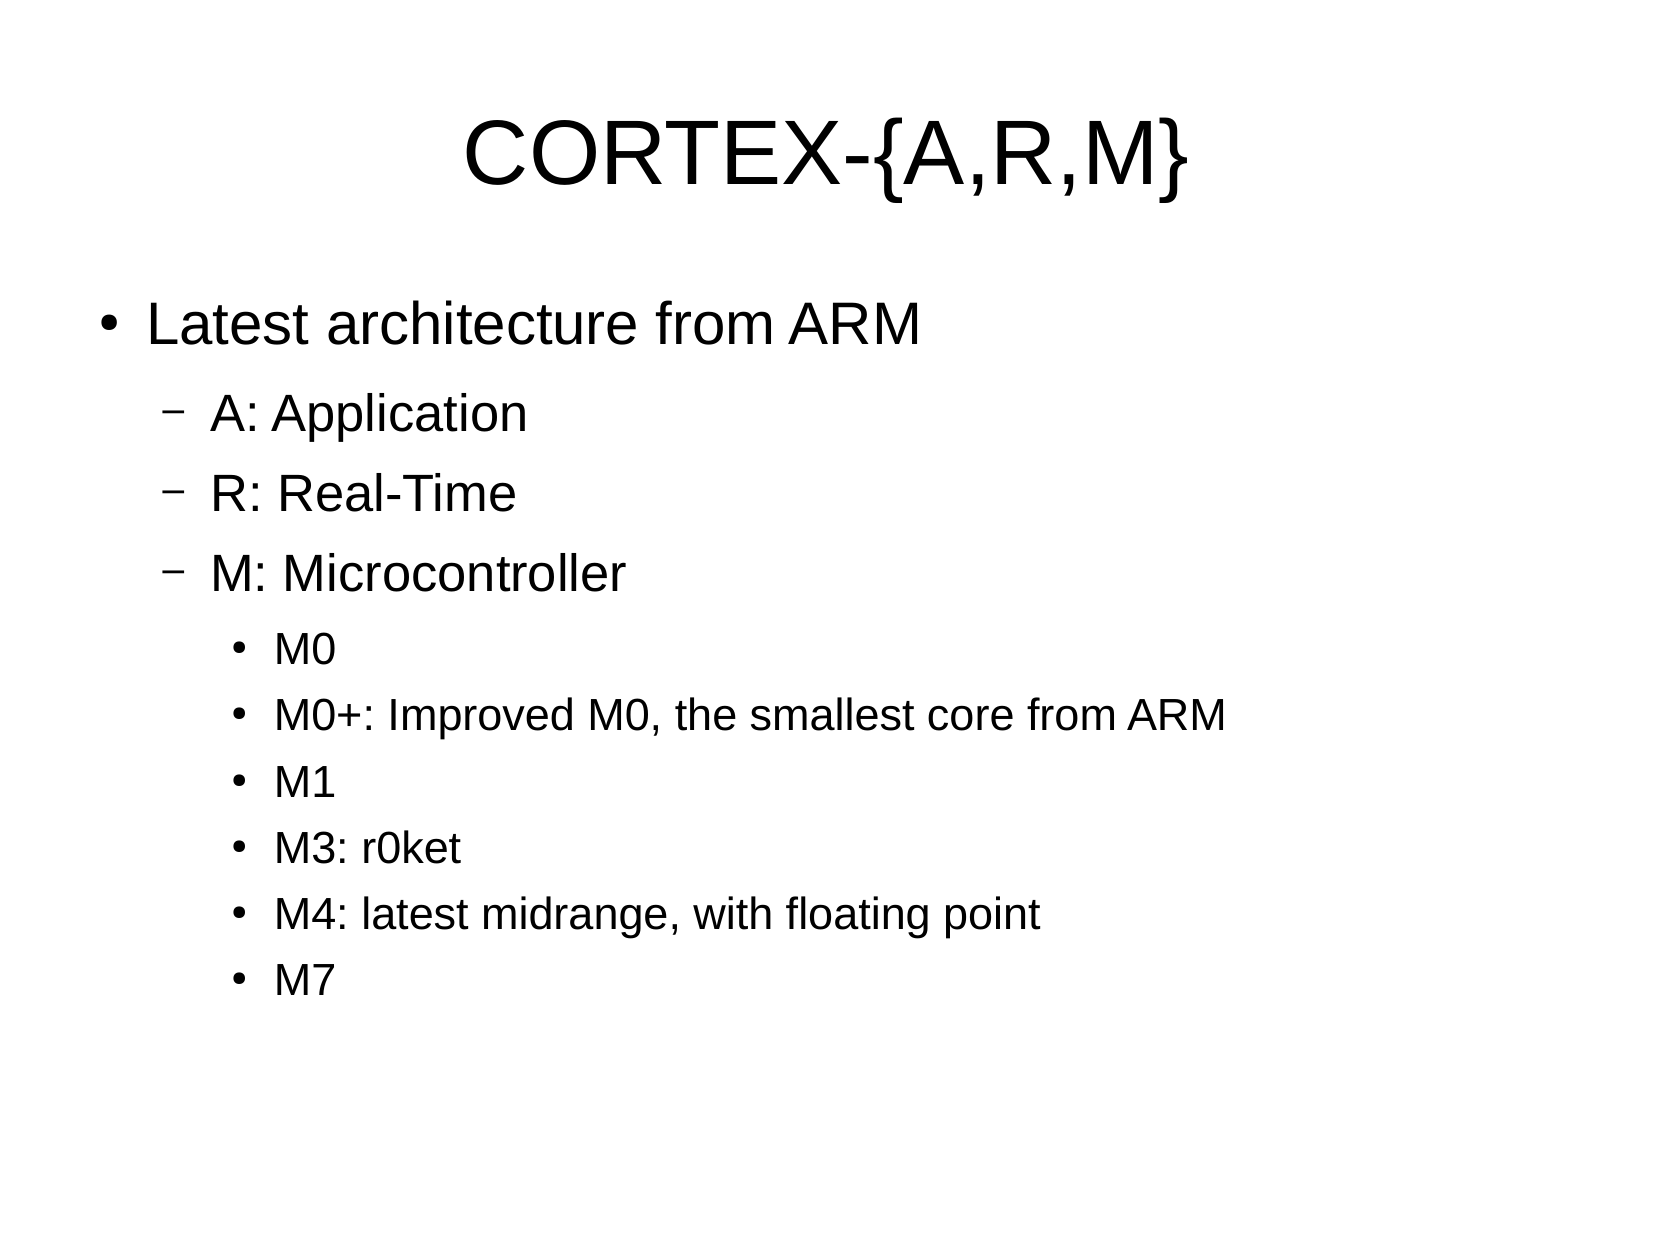

# CORTEX-{A,R,M}
Latest architecture from ARM
A: Application
R: Real-Time
M: Microcontroller
M0
M0+: Improved M0, the smallest core from ARM
M1
M3: r0ket
M4: latest midrange, with floating point
M7